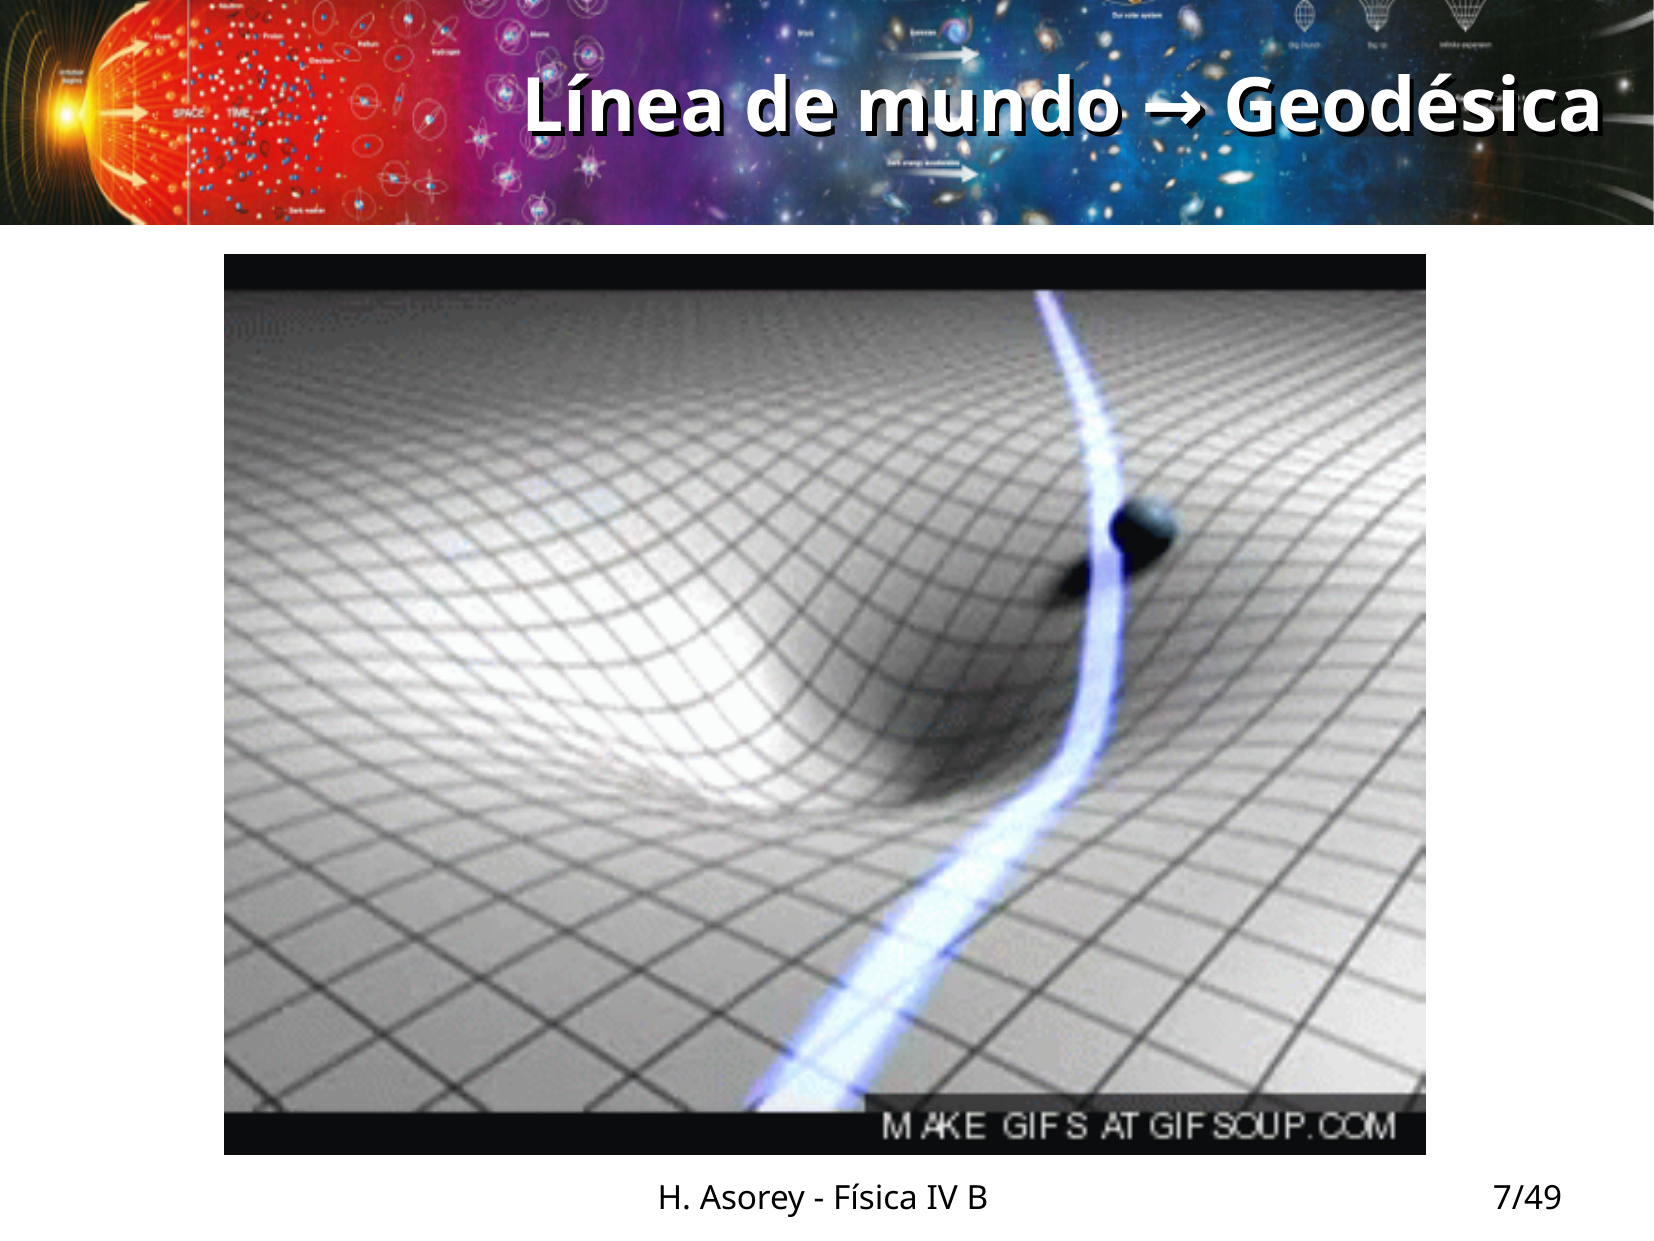

# Línea de mundo → Geodésica
H. Asorey - Física IV B
7